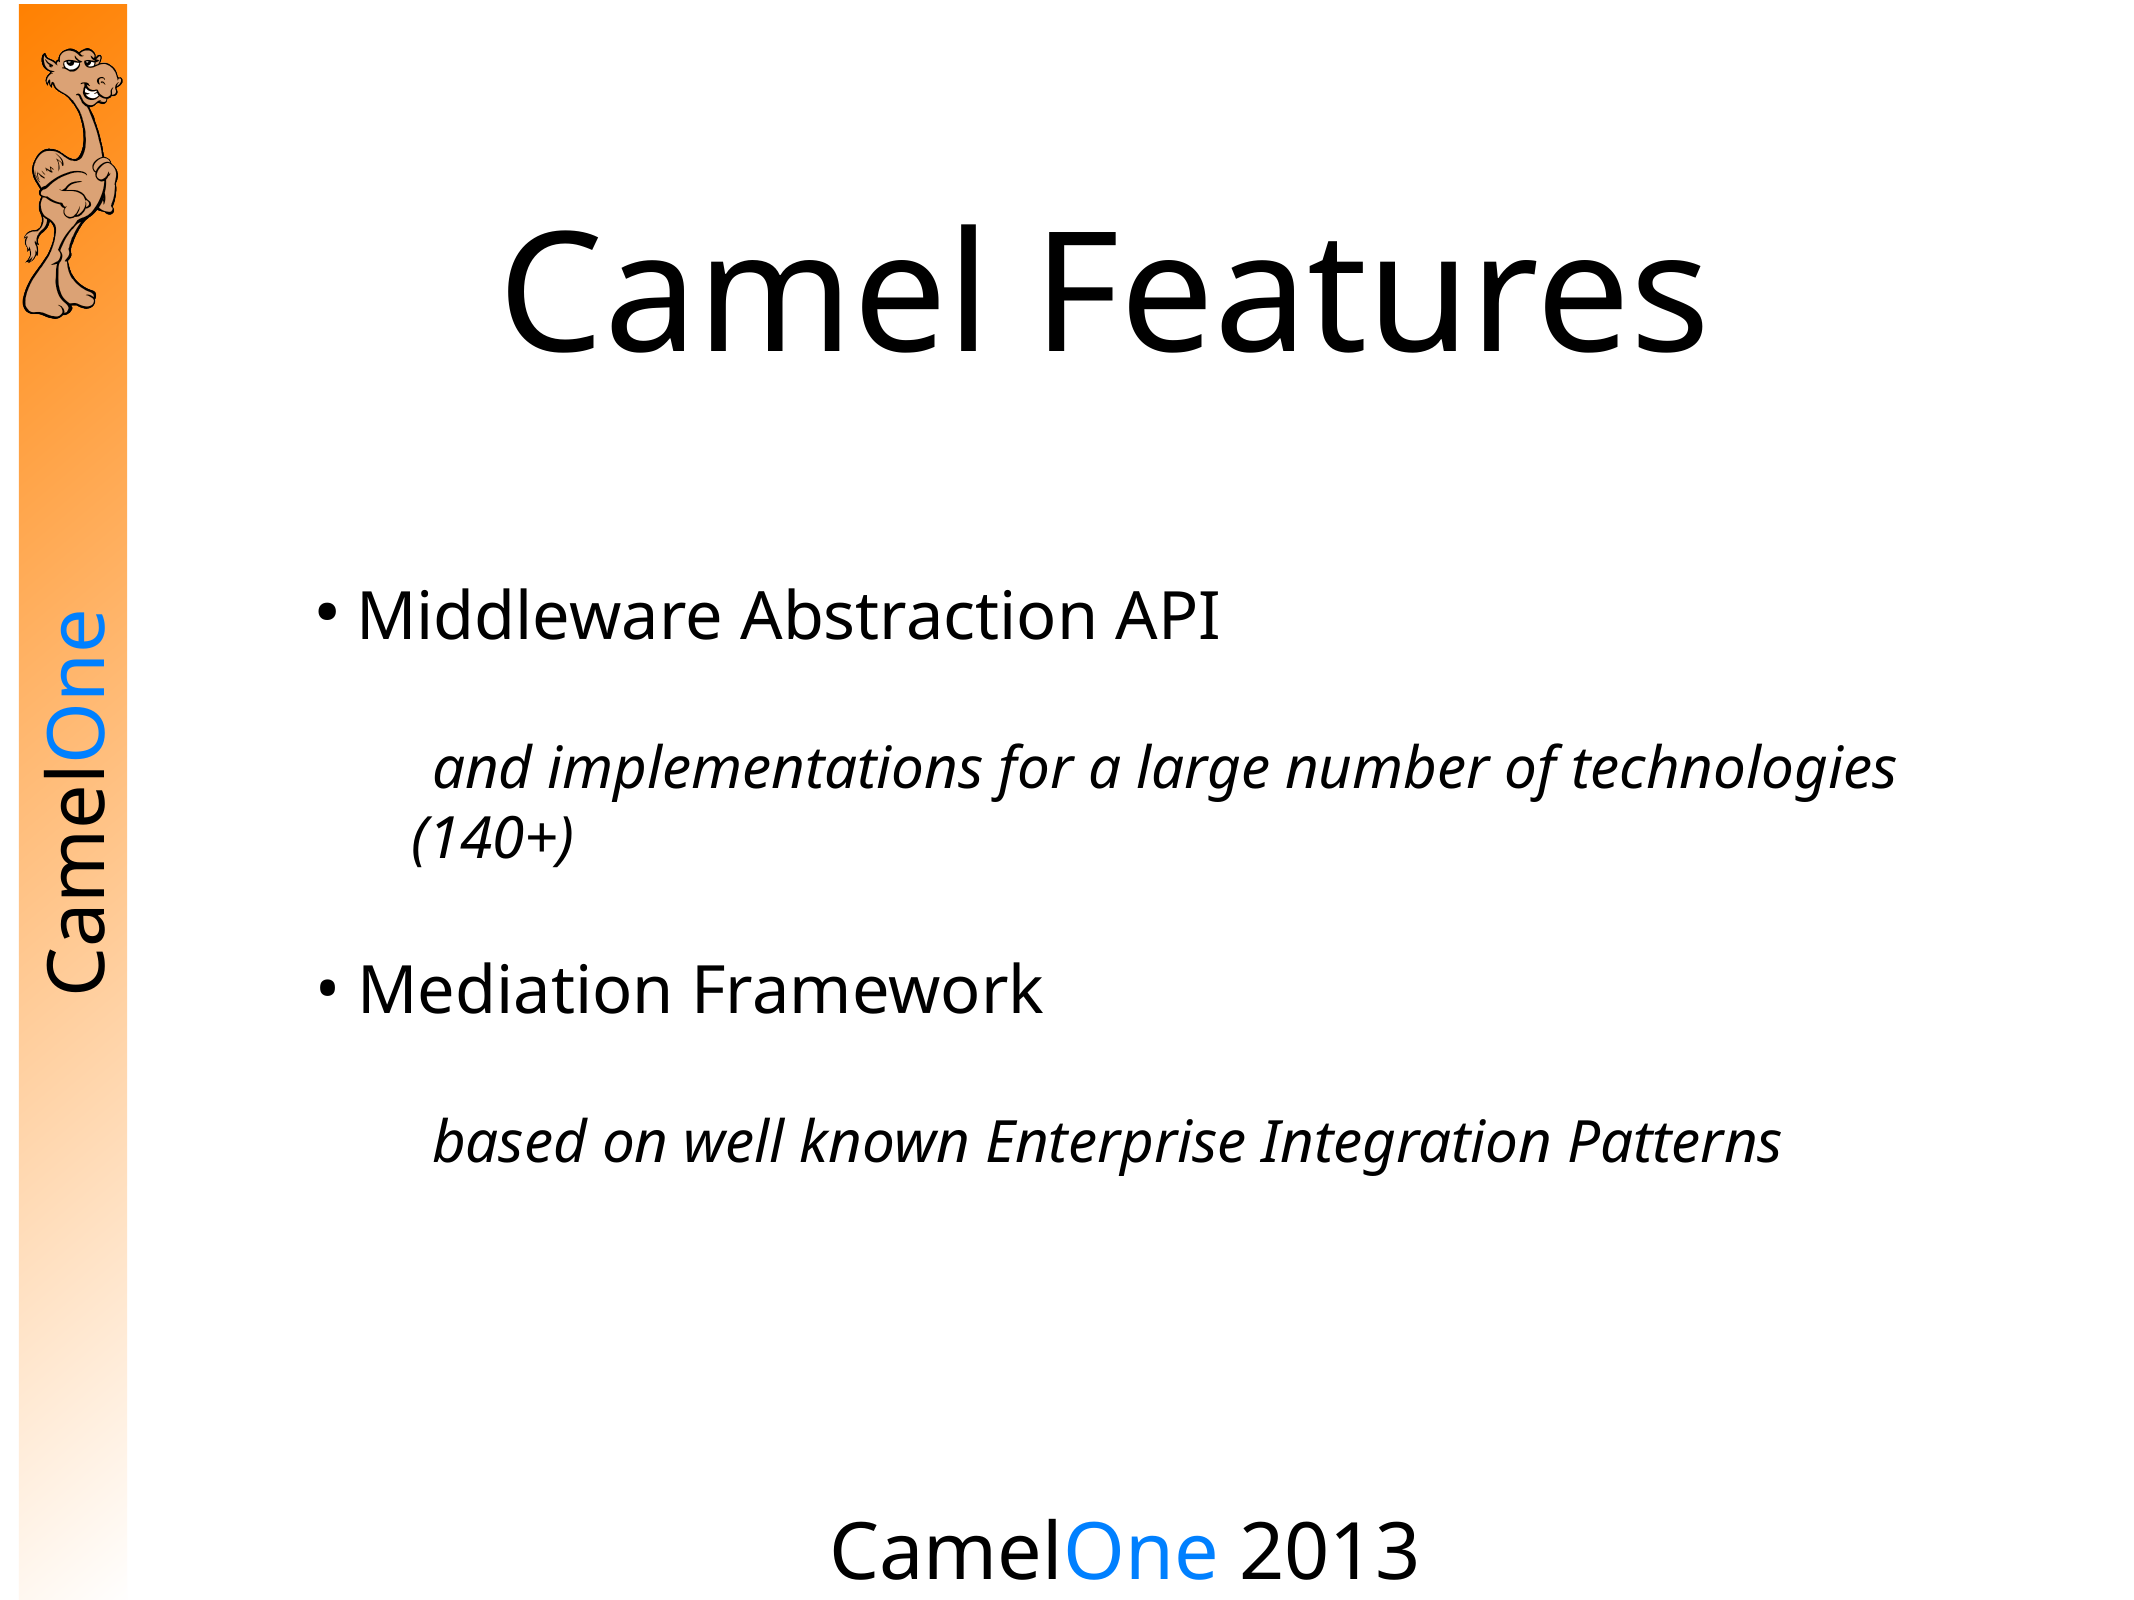

# Camel Features
 Middleware Abstraction API
and implementations for a large number of technologies (140+)
 Mediation Framework
based on well known Enterprise Integration Patterns